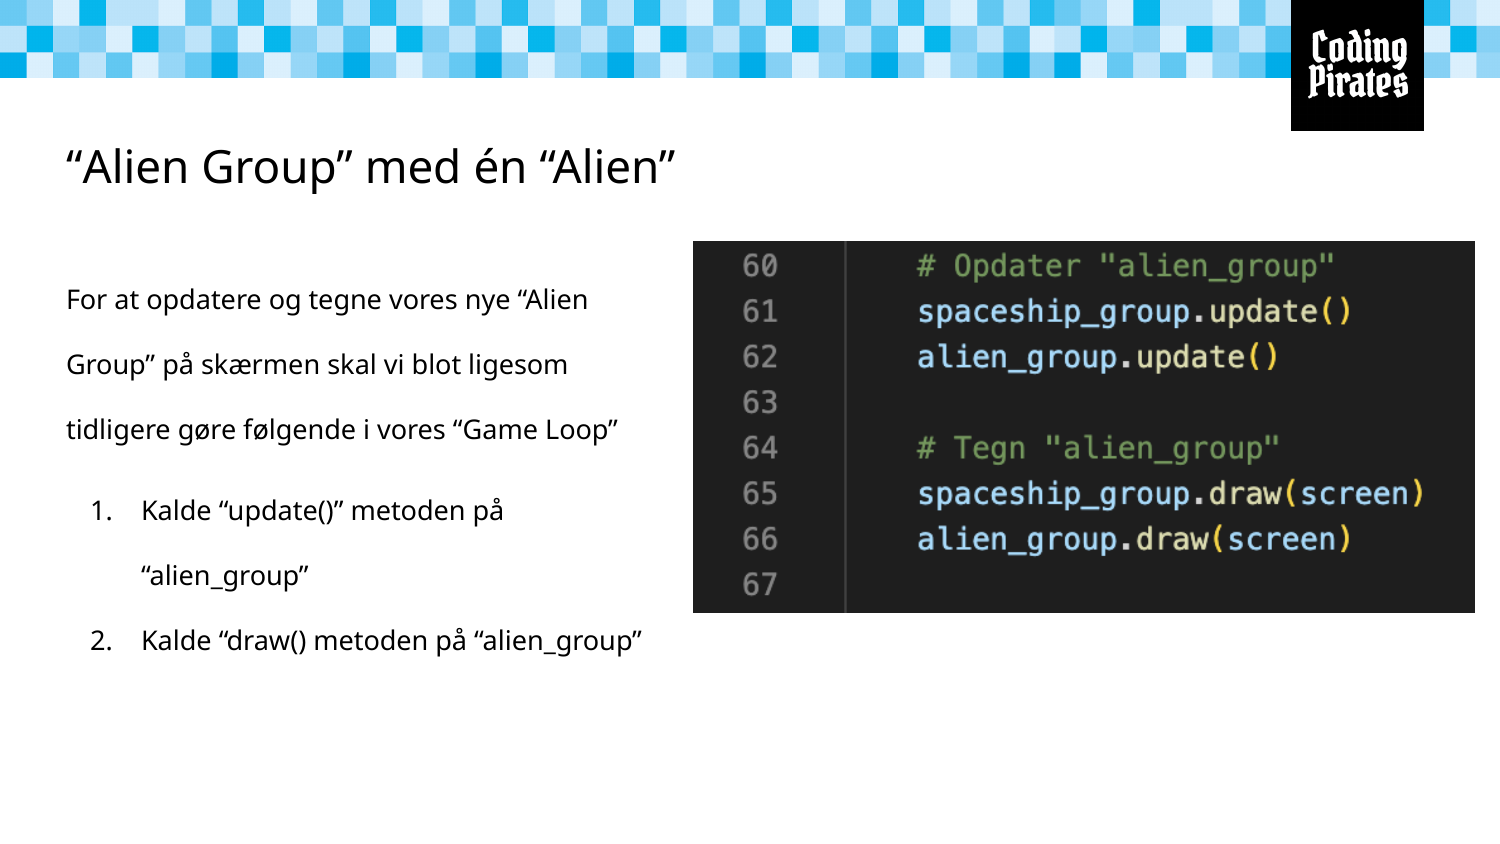

# “Alien Group” med én “Alien”
For at opdatere og tegne vores nye “Alien Group” på skærmen skal vi blot ligesom tidligere gøre følgende i vores “Game Loop”
Kalde “update()” metoden på “alien_group”
Kalde “draw() metoden på “alien_group”